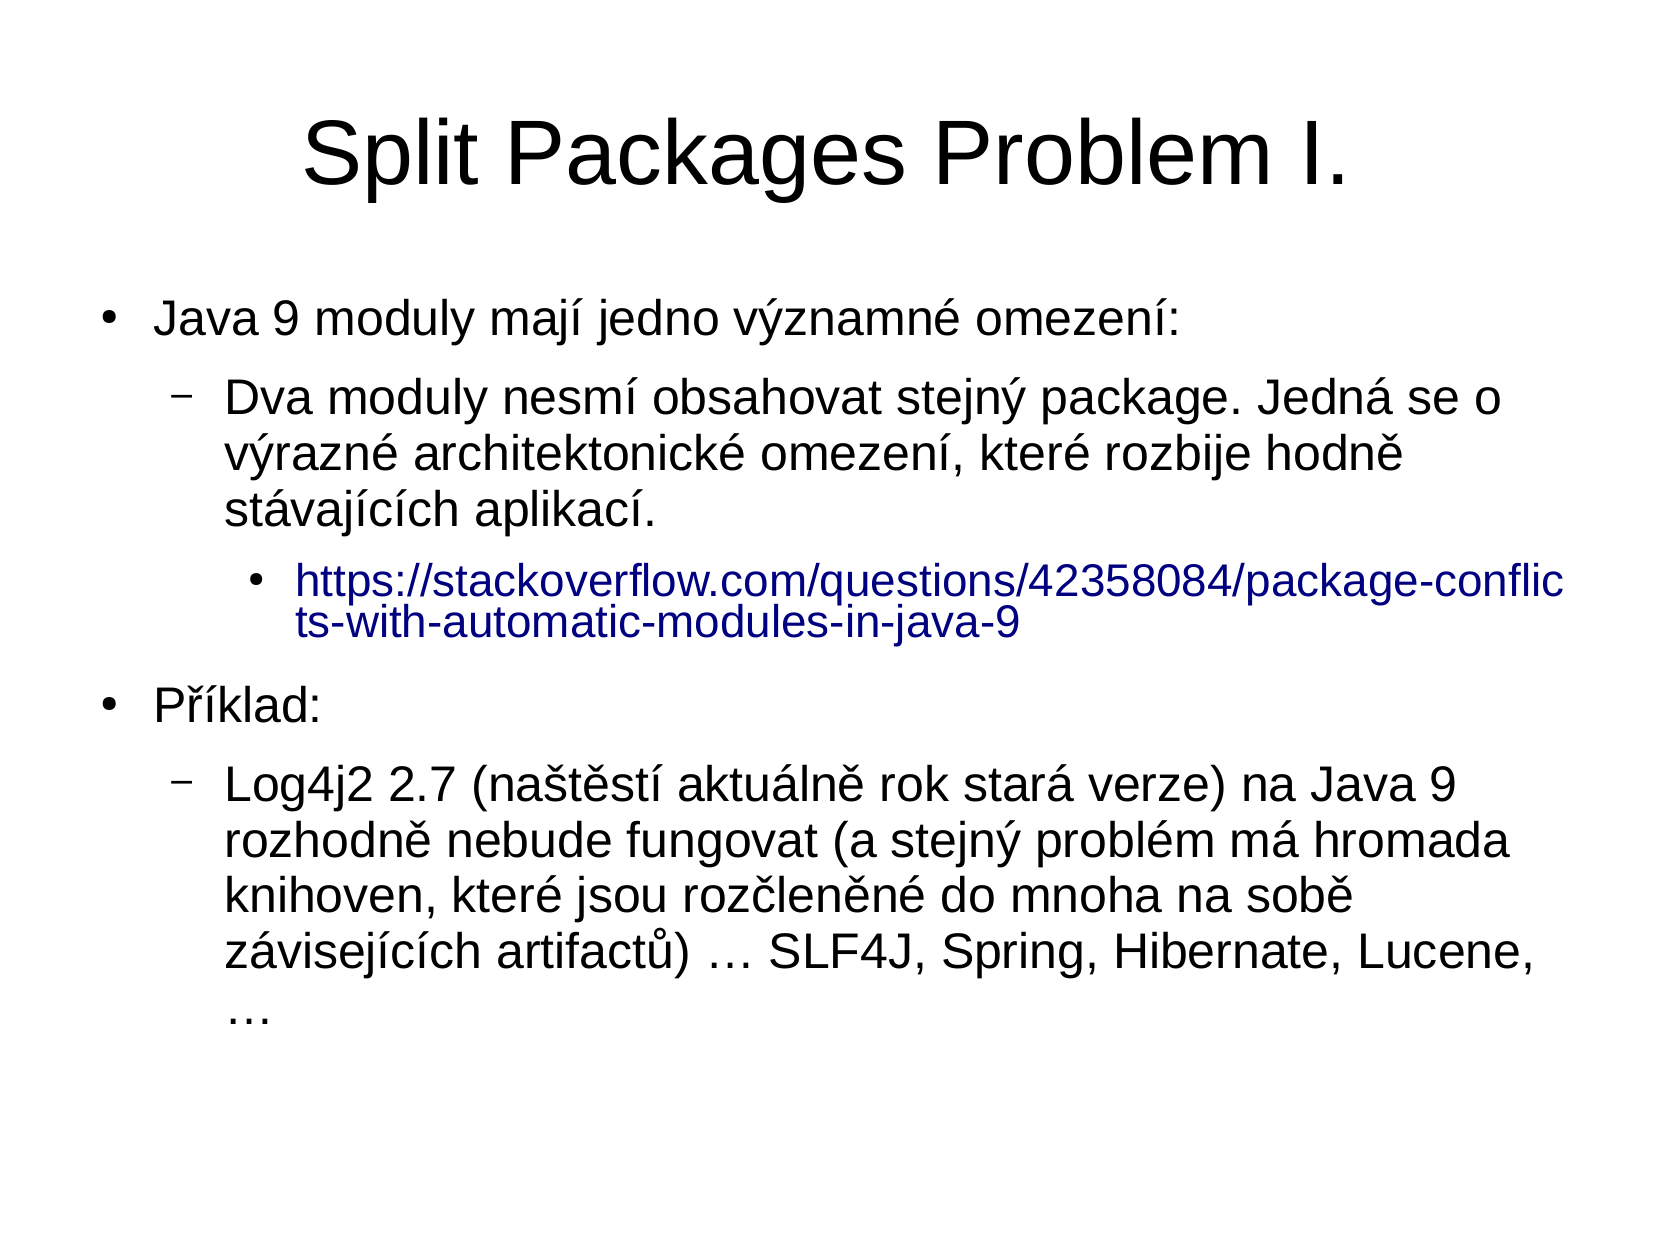

# Split Packages Problem I.
Java 9 moduly mají jedno významné omezení:
Dva moduly nesmí obsahovat stejný package. Jedná se o výrazné architektonické omezení, které rozbije hodně stávajících aplikací.
https://stackoverflow.com/questions/42358084/package-conflicts-with-automatic-modules-in-java-9
Příklad:
Log4j2 2.7 (naštěstí aktuálně rok stará verze) na Java 9 rozhodně nebude fungovat (a stejný problém má hromada knihoven, které jsou rozčleněné do mnoha na sobě závisejících artifactů) … SLF4J, Spring, Hibernate, Lucene, …